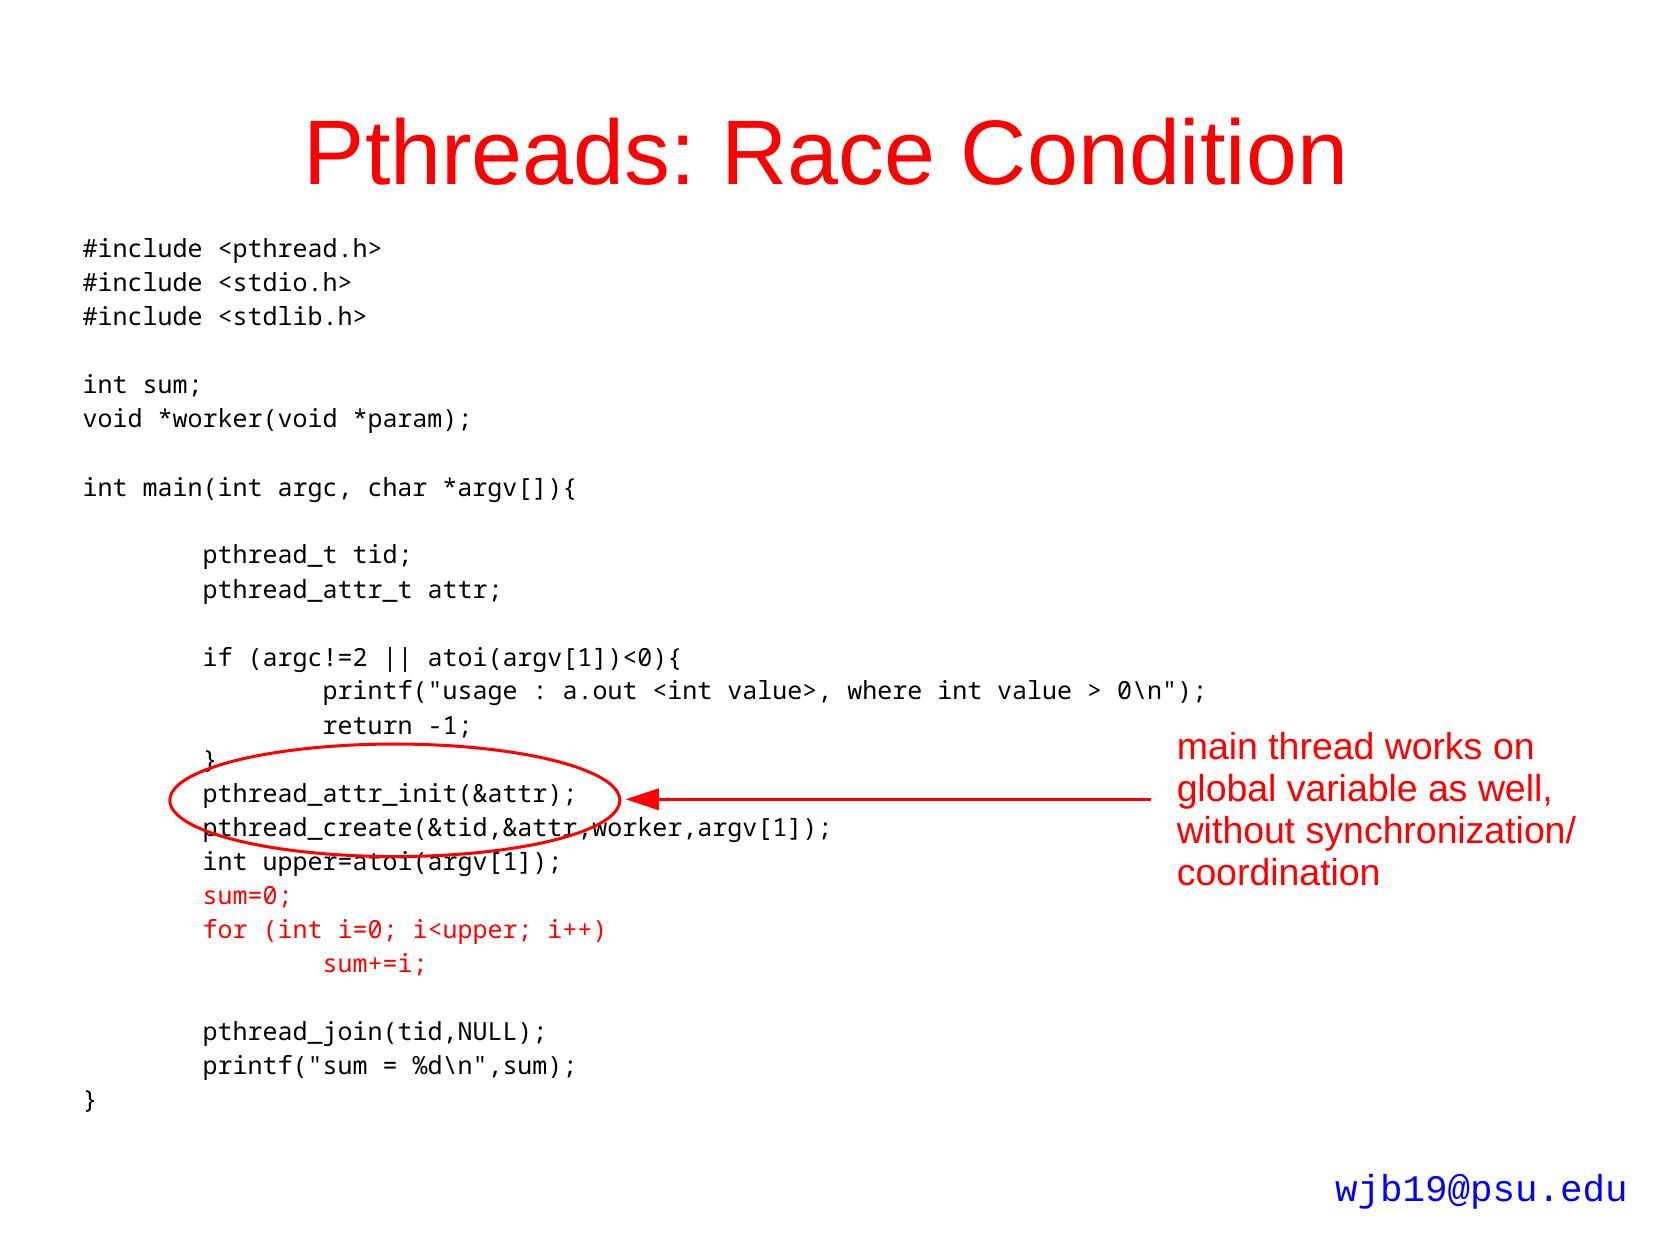

# Pthreads: Race Condition
#include <pthread.h>
#include <stdio.h>
#include <stdlib.h>
int sum;
void *worker(void *param);
int main(int argc, char *argv[]){
 pthread_t tid;
 pthread_attr_t attr;
 if (argc!=2 || atoi(argv[1])<0){
 printf("usage : a.out <int value>, where int value > 0\n");
 return -1;
 }
 pthread_attr_init(&attr);
 pthread_create(&tid,&attr,worker,argv[1]);
 int upper=atoi(argv[1]);
 sum=0;
 for (int i=0; i<upper; i++)
 sum+=i;
 pthread_join(tid,NULL);
 printf("sum = %d\n",sum);
}
main thread works on global variable as well, without synchronization/
coordination
wjb19@psu.edu